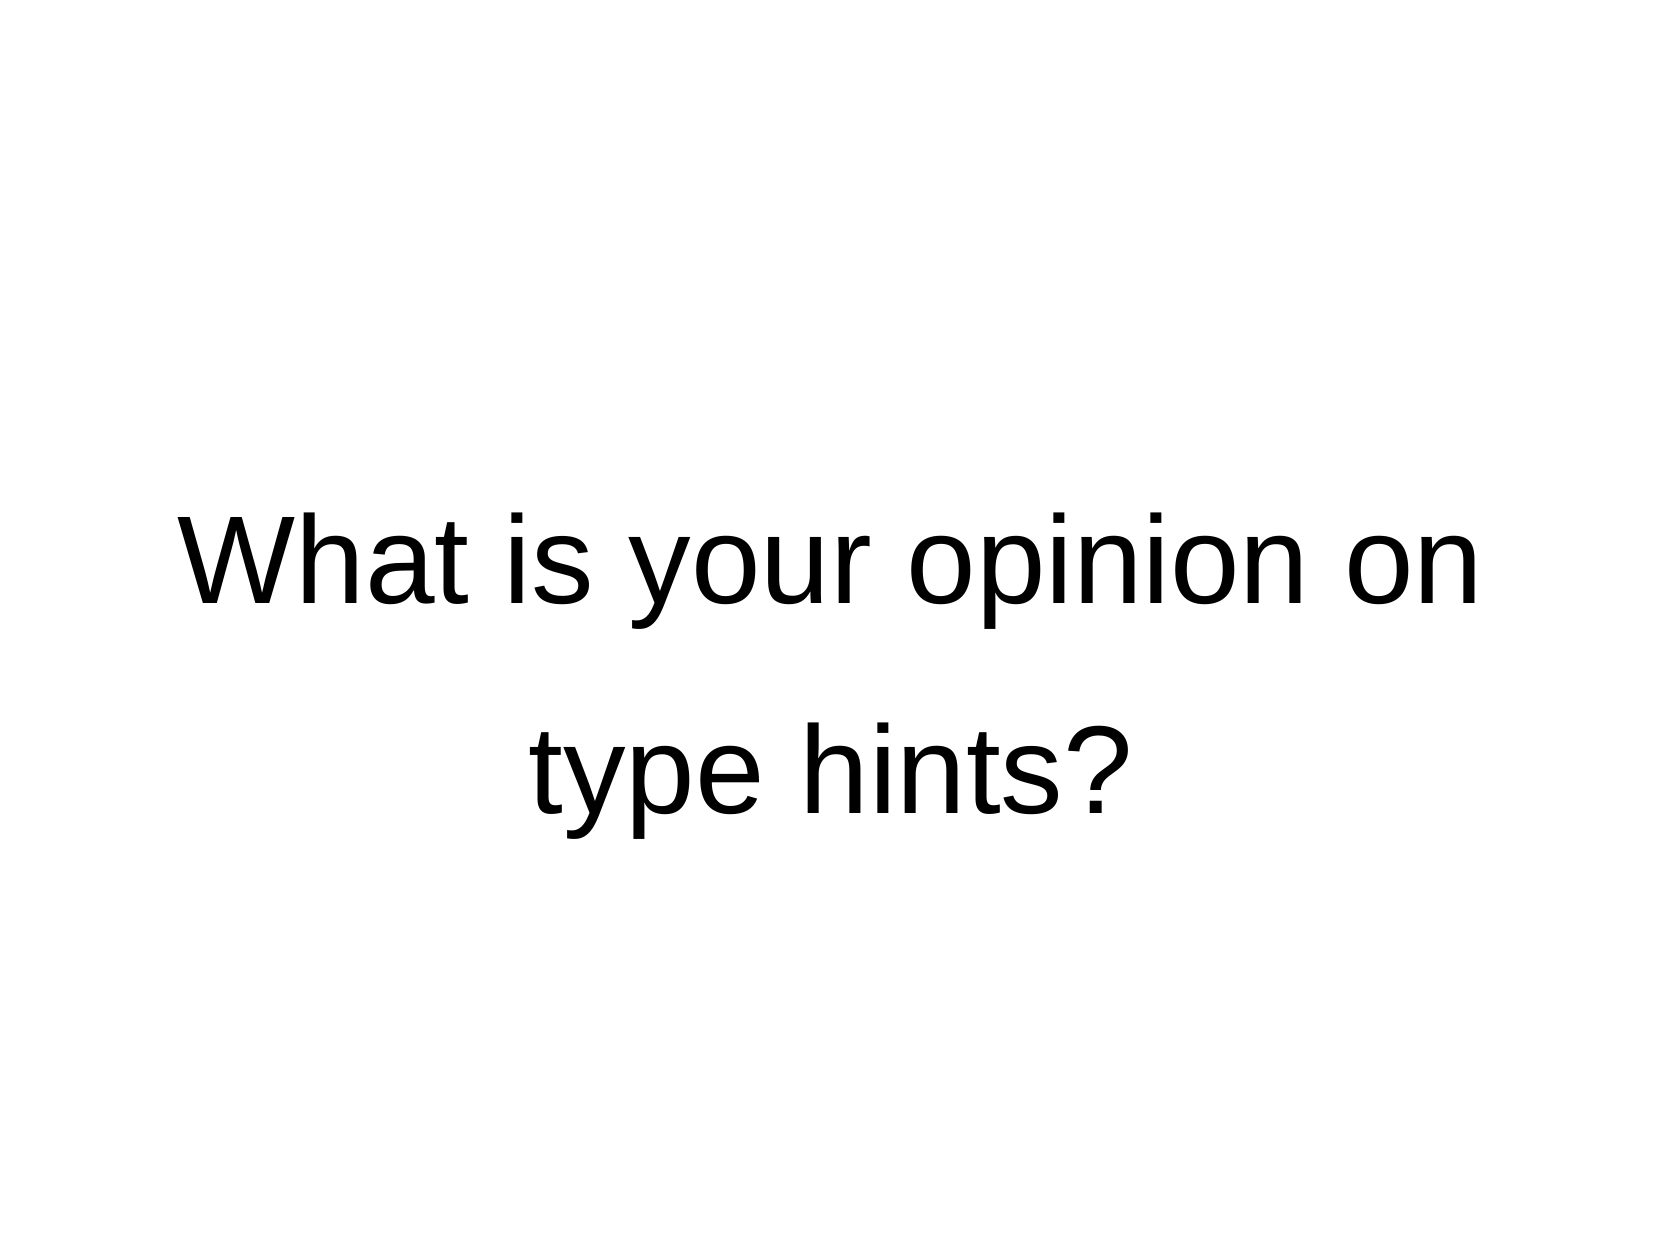

# What is your opinion on type hints?